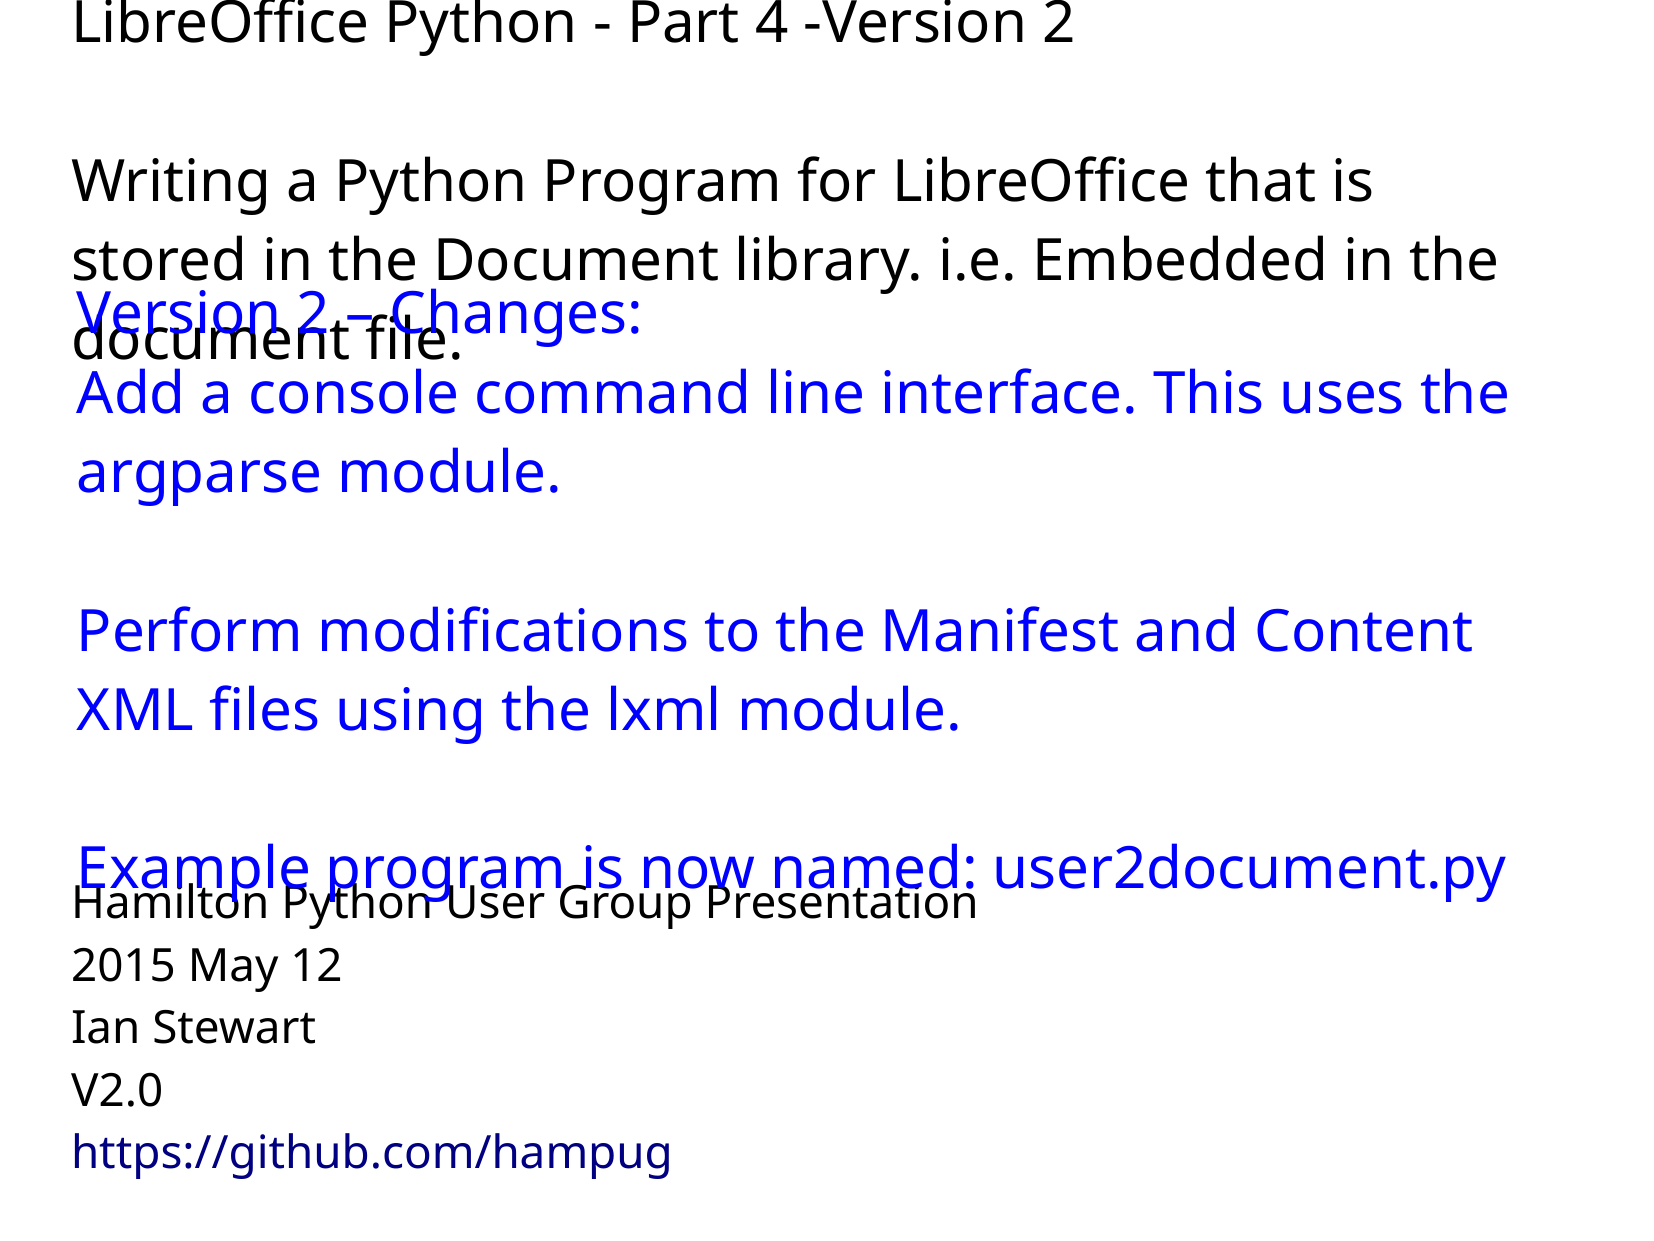

# LibreOffice Python - Part 4 -Version 2 Writing a Python Program for LibreOffice that is stored in the Document library. i.e. Embedded in the document file.
Version 2 – Changes:
Add a console command line interface. This uses the argparse module.
Perform modifications to the Manifest and Content XML files using the lxml module.
Example program is now named: user2document.py
Hamilton Python User Group Presentation
2015 May 12
Ian Stewart
V2.0
https://github.com/hampug